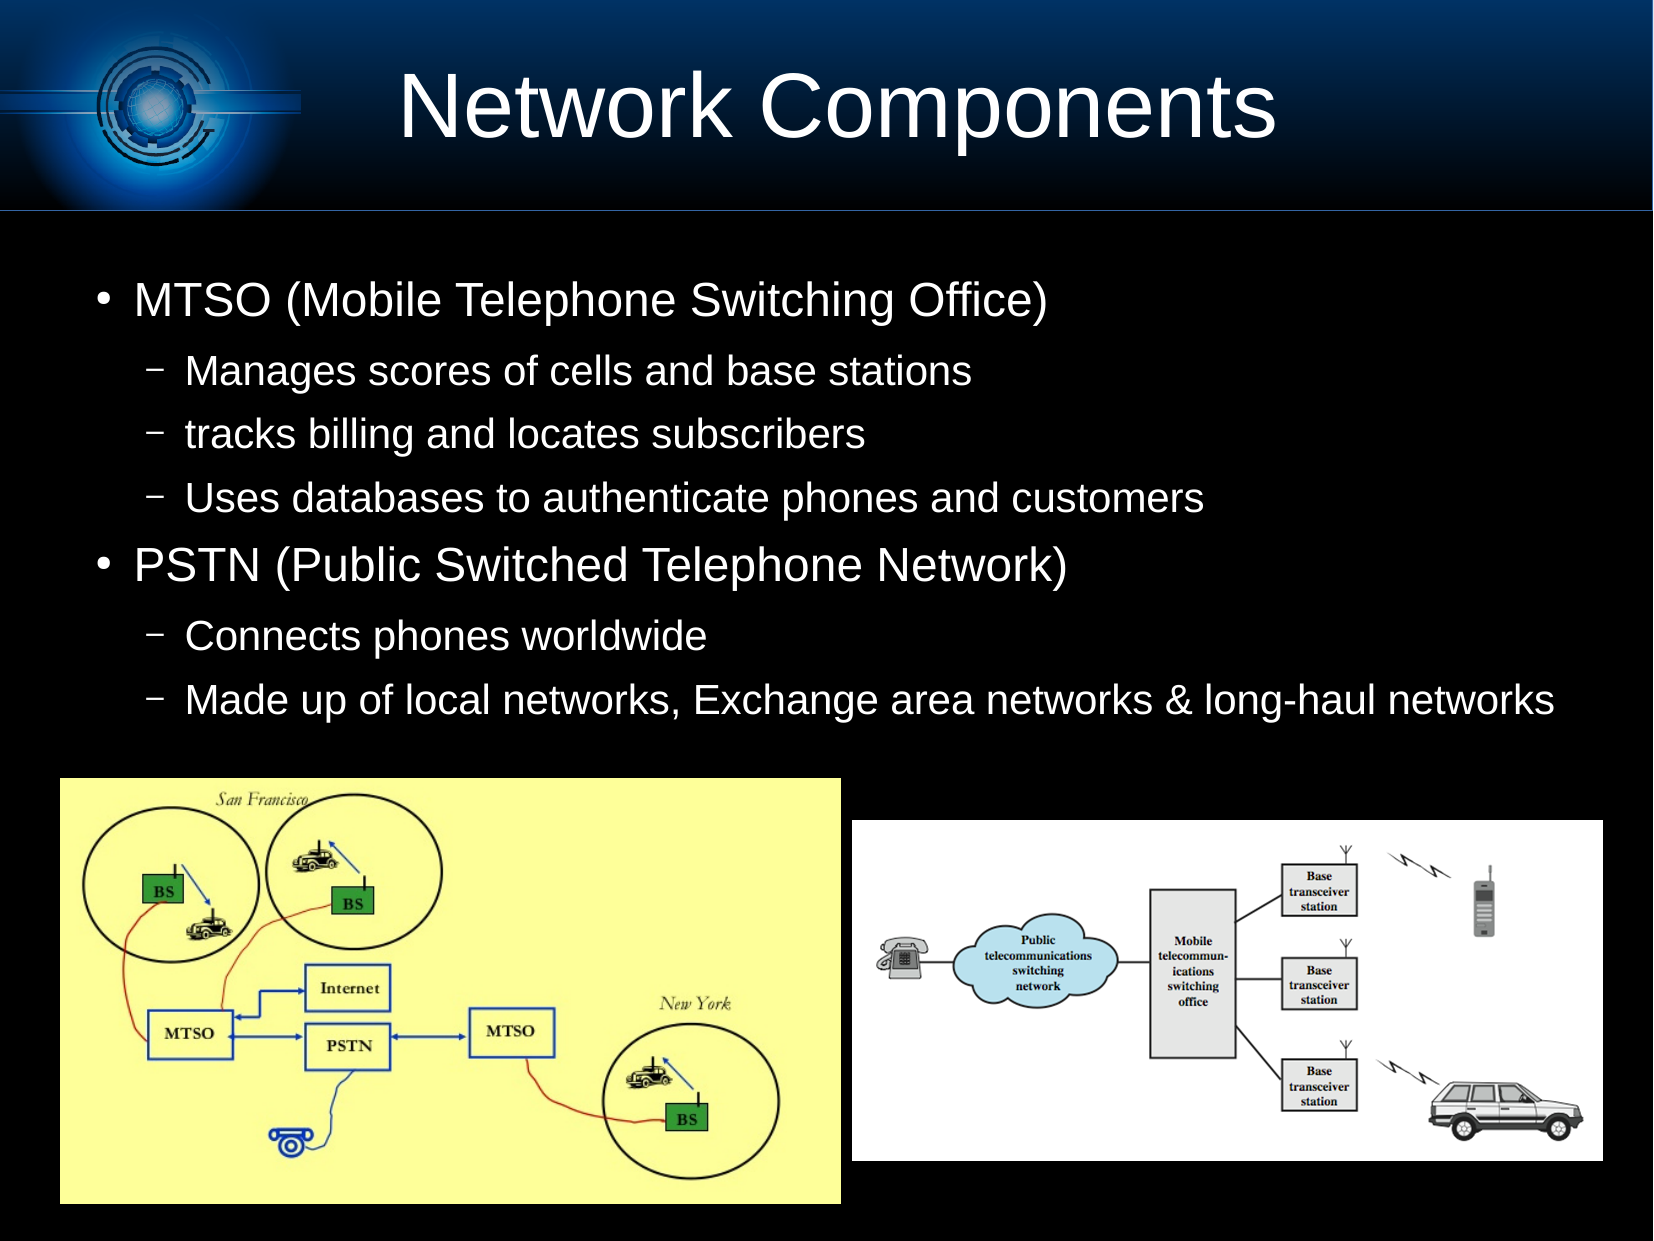

# Network Components
MTSO (Mobile Telephone Switching Office)
Manages scores of cells and base stations
tracks billing and locates subscribers
Uses databases to authenticate phones and customers
PSTN (Public Switched Telephone Network)
Connects phones worldwide
Made up of local networks, Exchange area networks & long-haul networks